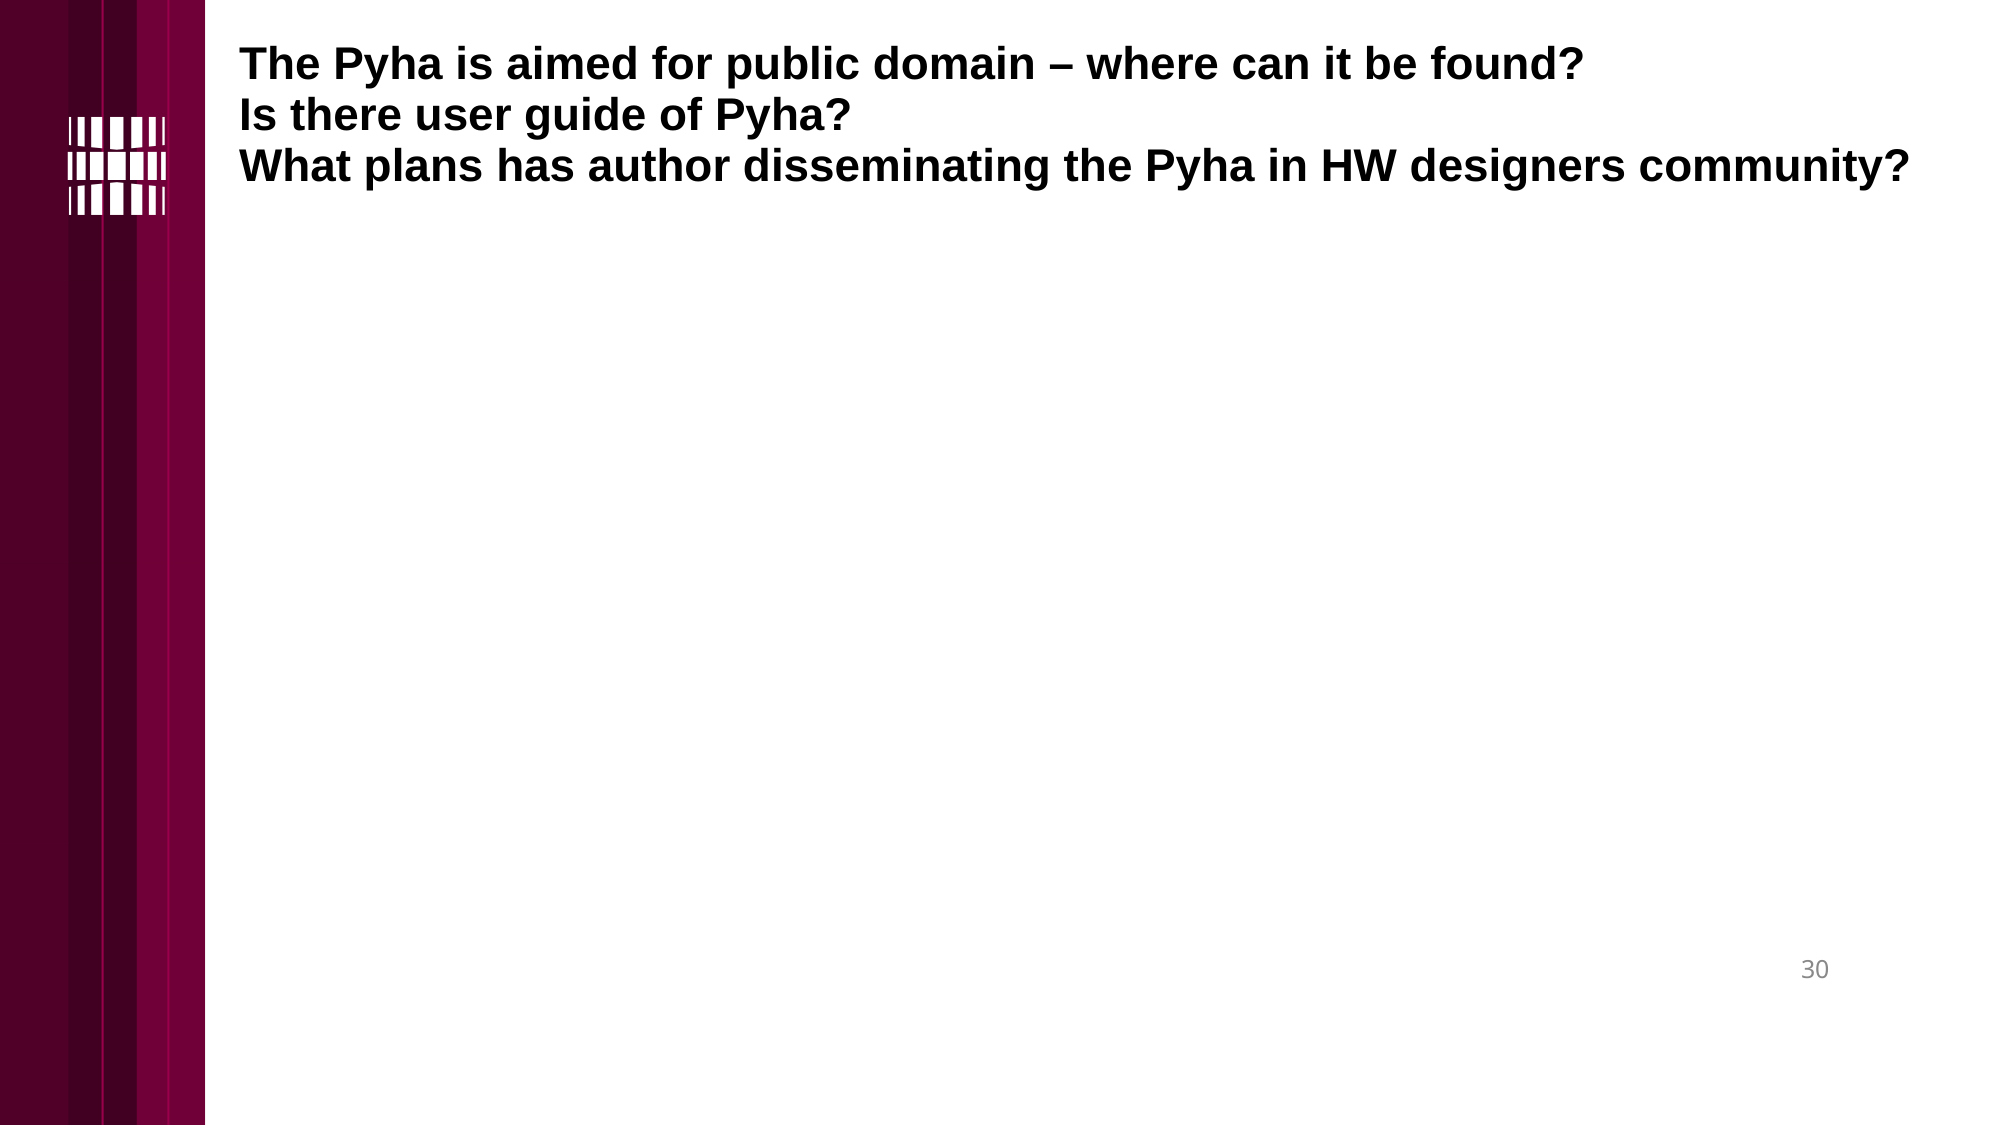

The Pyha is aimed for public domain – where can it be found?
Is there user guide of Pyha?
What plans has author disseminating the Pyha in HW designers community?